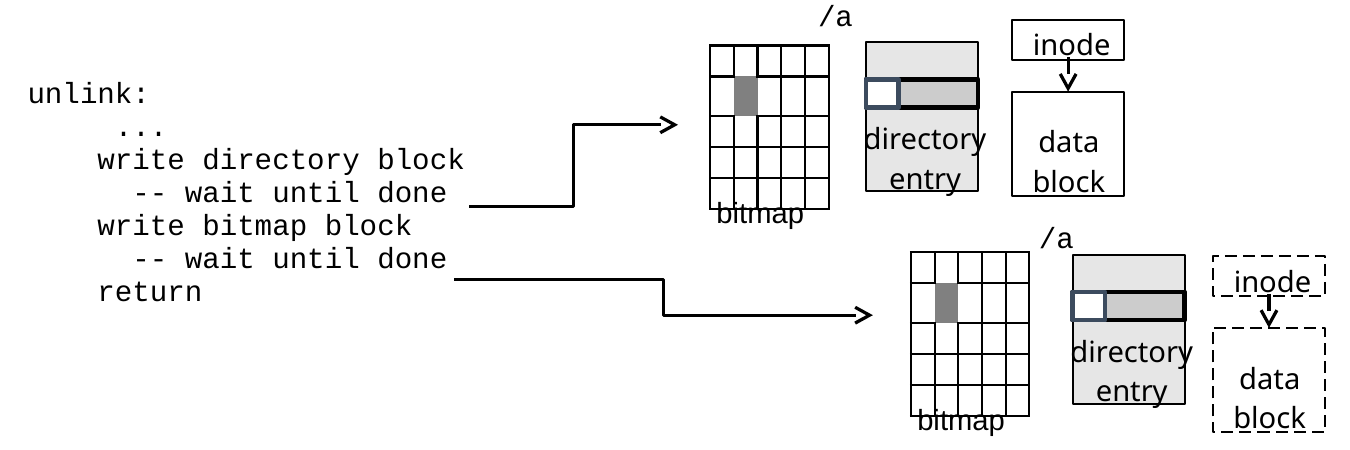

/a
inode
| | | | | |
| --- | --- | --- | --- | --- |
| | | | | |
| | | | | |
| | | | | |
| | | | | |
unlink:
 ...
 write directory block
 -- wait until done
 write bitmap block
 -- wait until done
 return
directory
entry
data
block
bitmap
/a
| | | | | |
| --- | --- | --- | --- | --- |
| | | | | |
| | | | | |
| | | | | |
| | | | | |
inode
directory
entry
data
block
bitmap